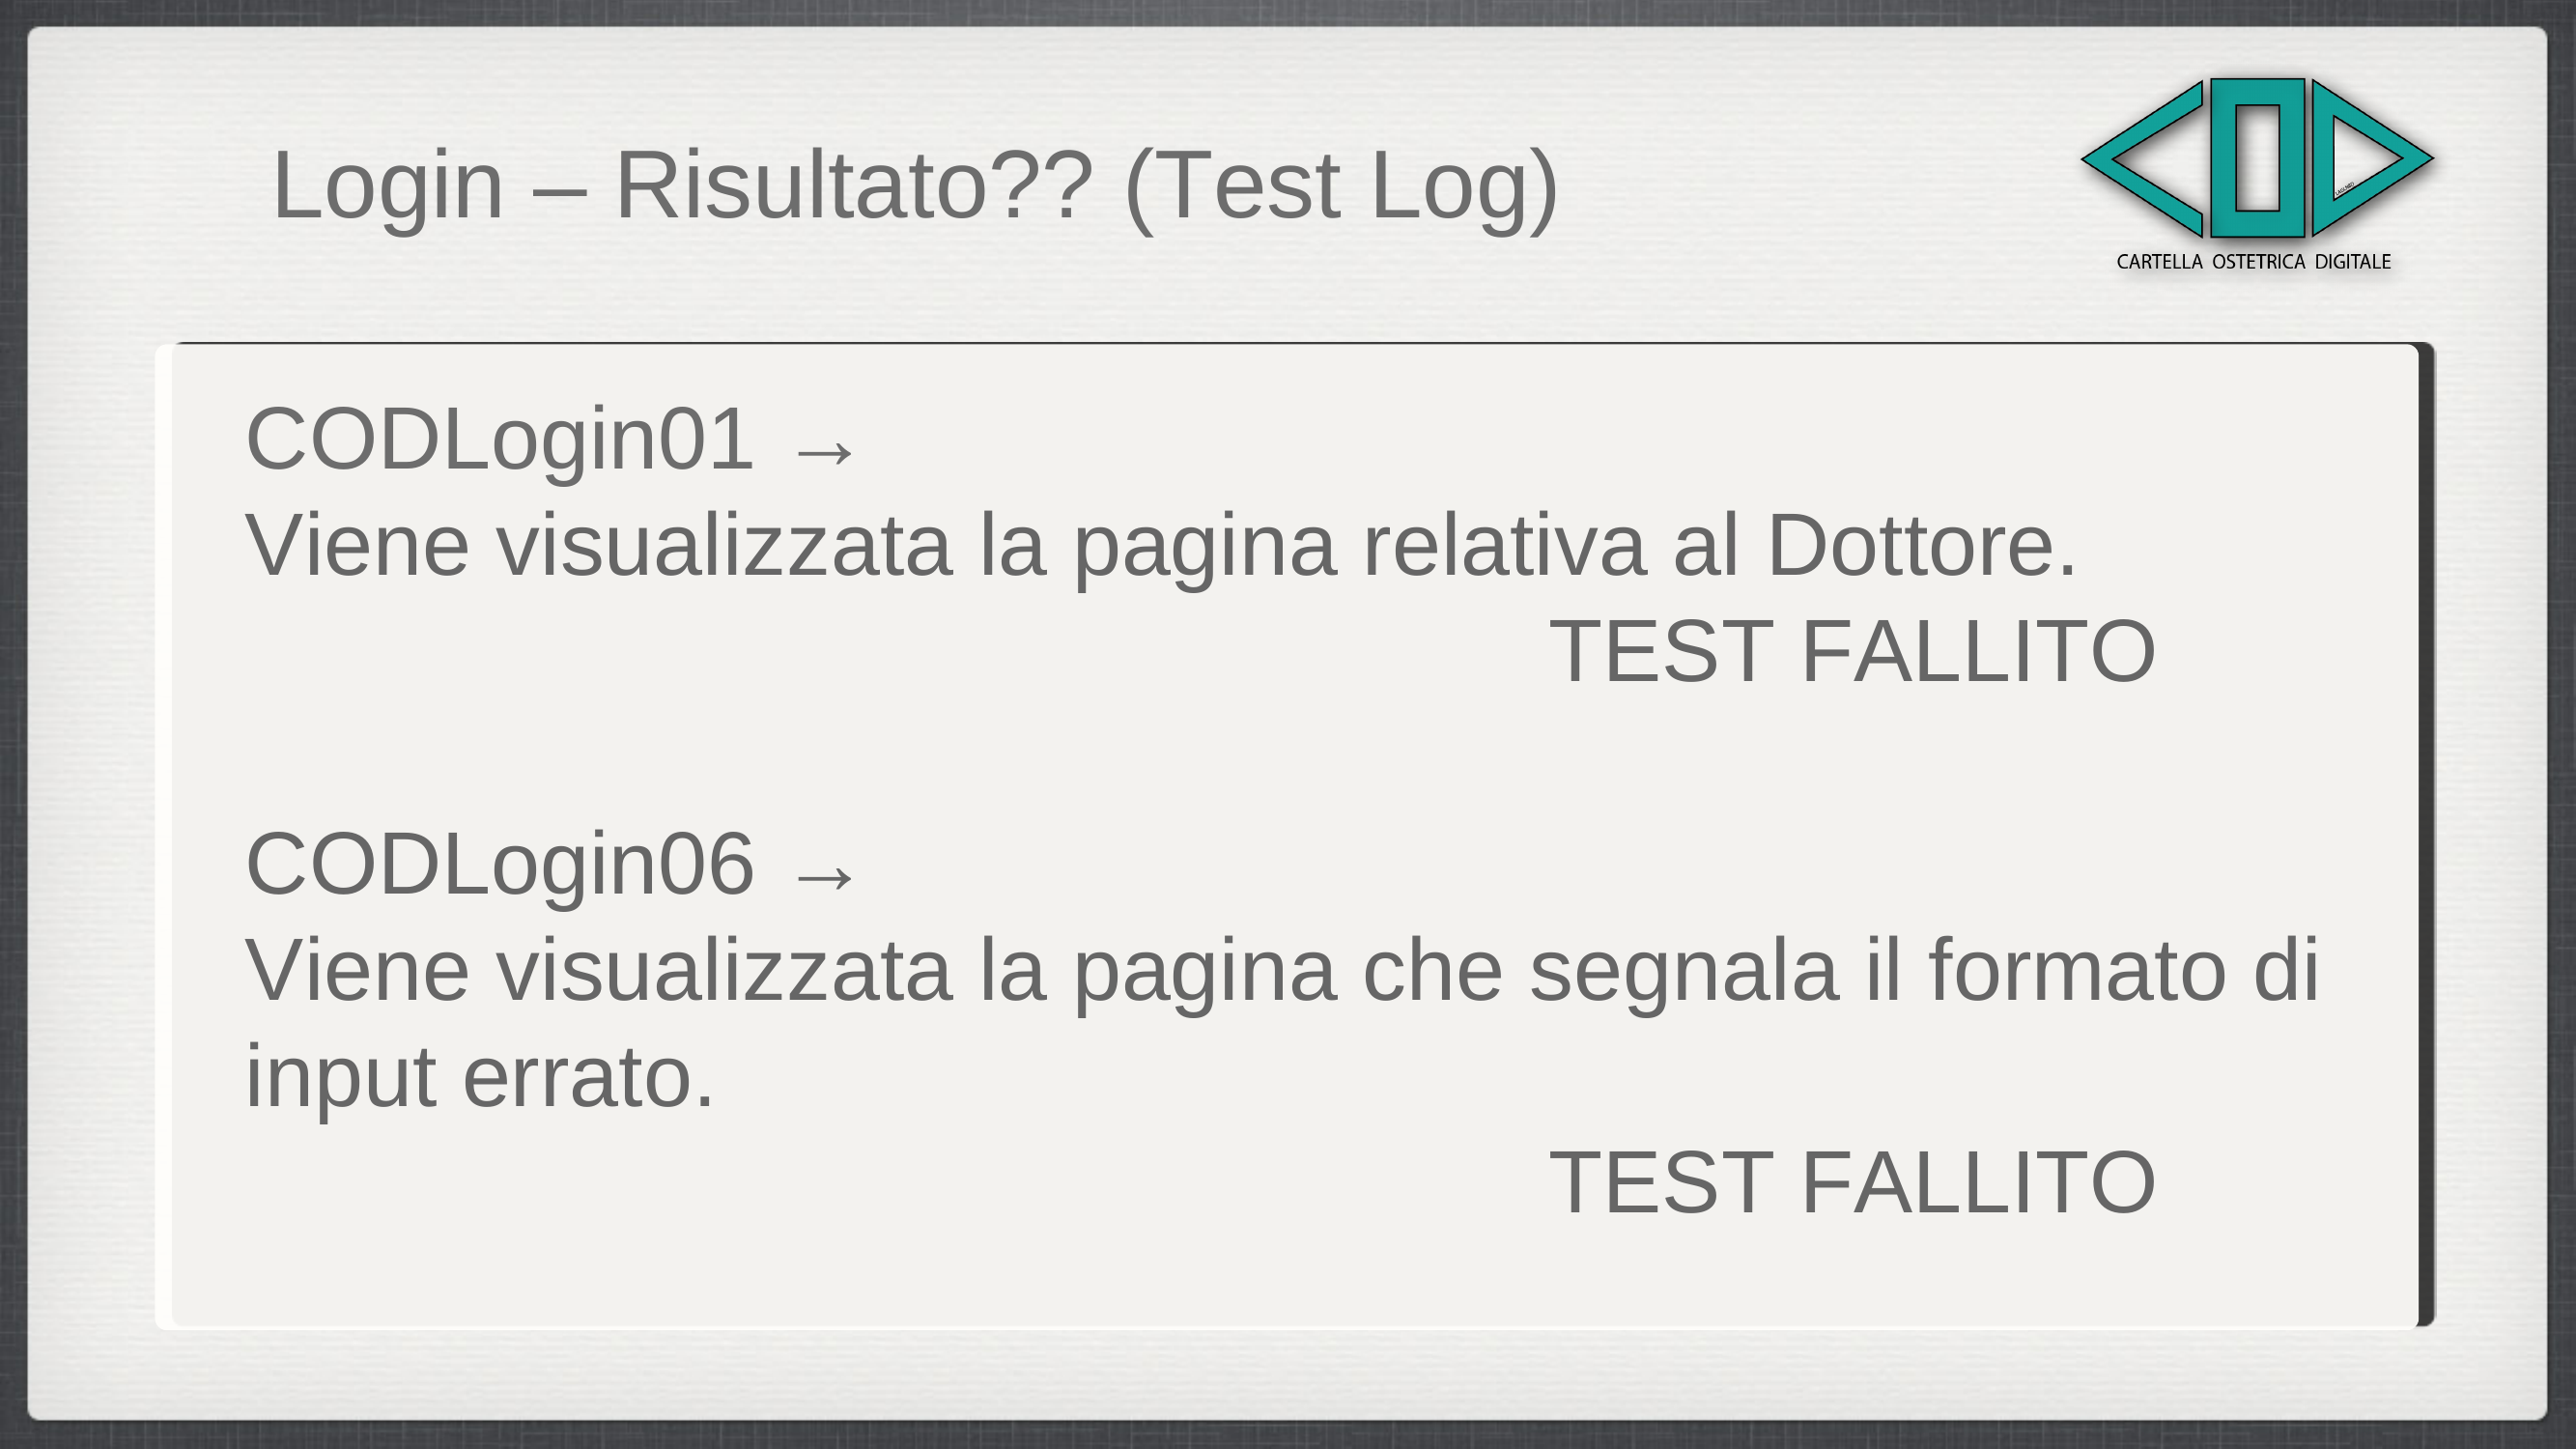

Login – Risultato?? (Test Log)
CODLogin01 →
Viene visualizzata la pagina relativa al Dottore.
									TEST FALLITO
CODLogin06 →
Viene visualizzata la pagina che segnala il formato di input errato.
									TEST FALLITO